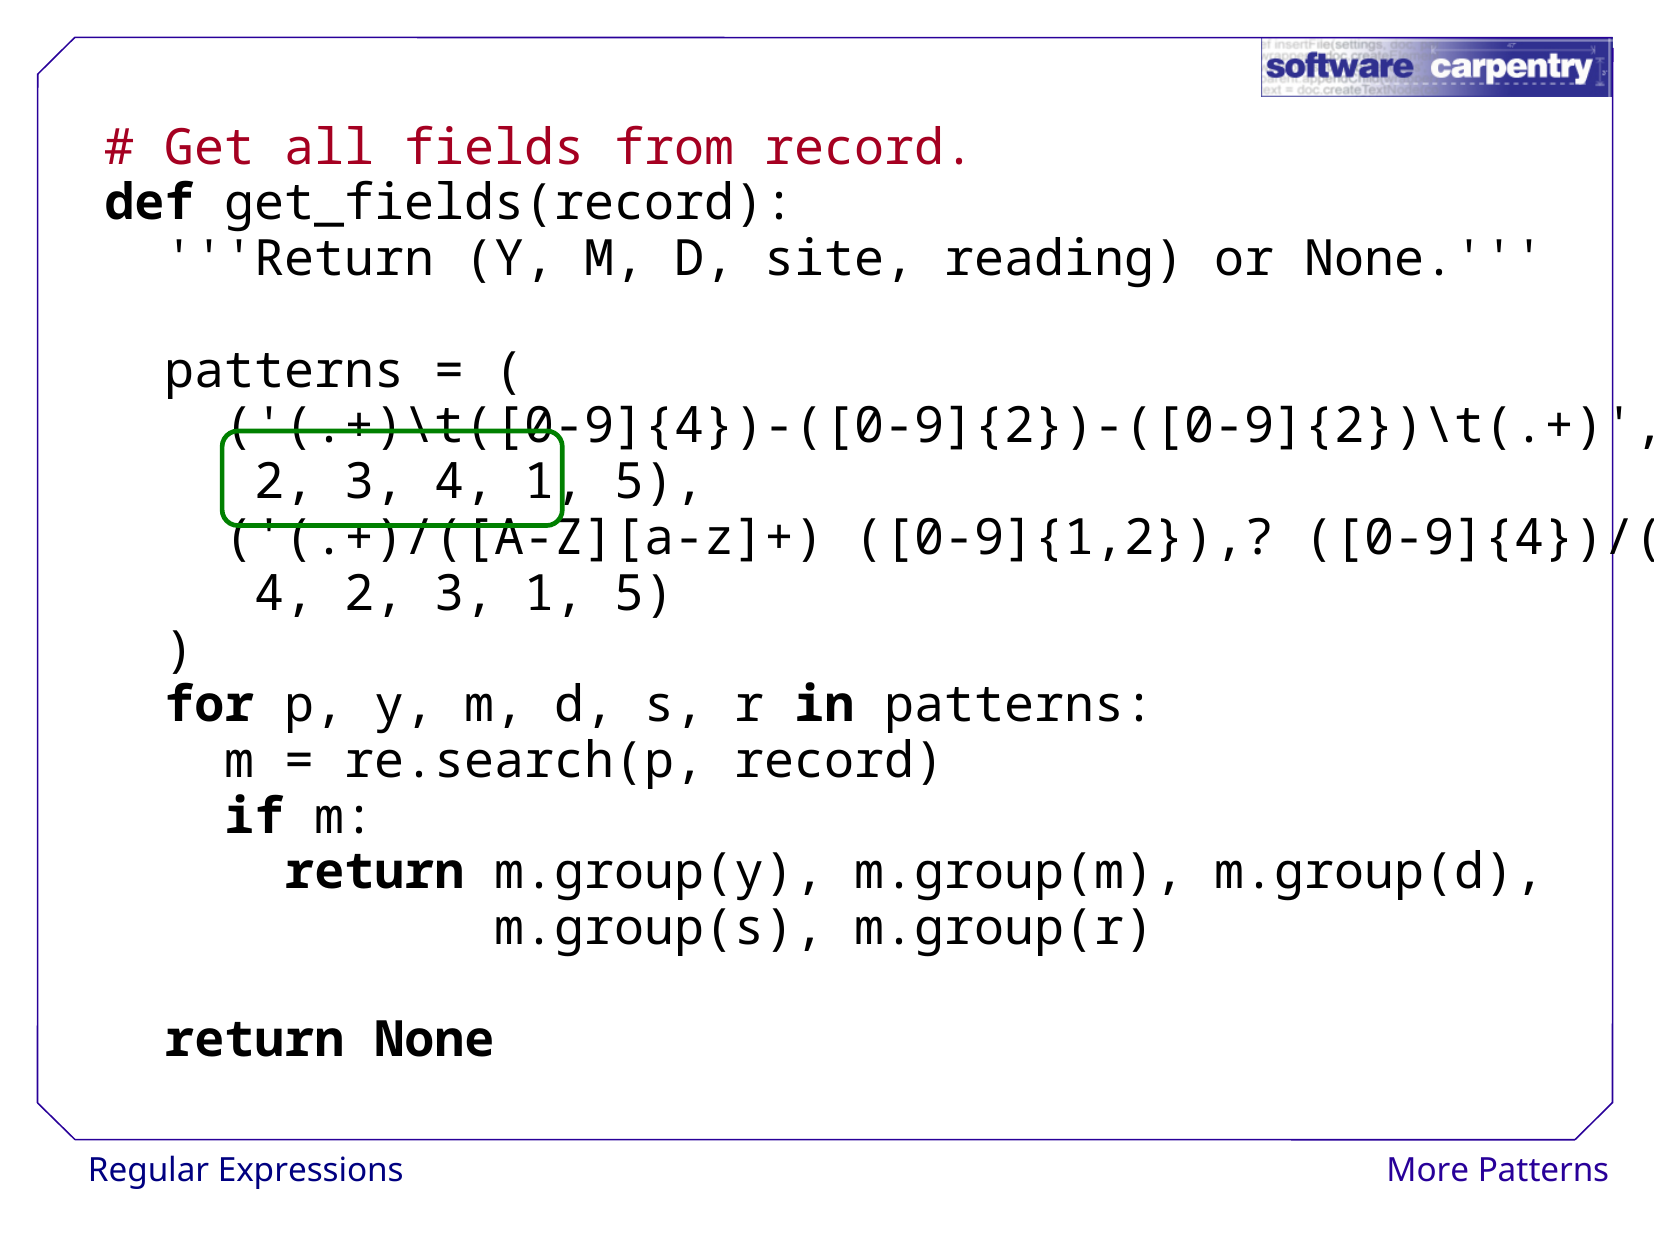

# Get all fields from record.
def get_fields(record):
 '''Return (Y, M, D, site, reading) or None.'''
 patterns = (
 ('(.+)\t([0-9]{4})-([0-9]{2})-([0-9]{2})\t(.+)',
 2, 3, 4, 1, 5),
 ('(.+)/([A-Z][a-z]+) ([0-9]{1,2}),? ([0-9]{4})/(.+)',
 4, 2, 3, 1, 5)
 )
 for p, y, m, d, s, r in patterns:
 m = re.search(p, record)
 if m:
 return m.group(y), m.group(m), m.group(d),
 m.group(s), m.group(r)
 return None